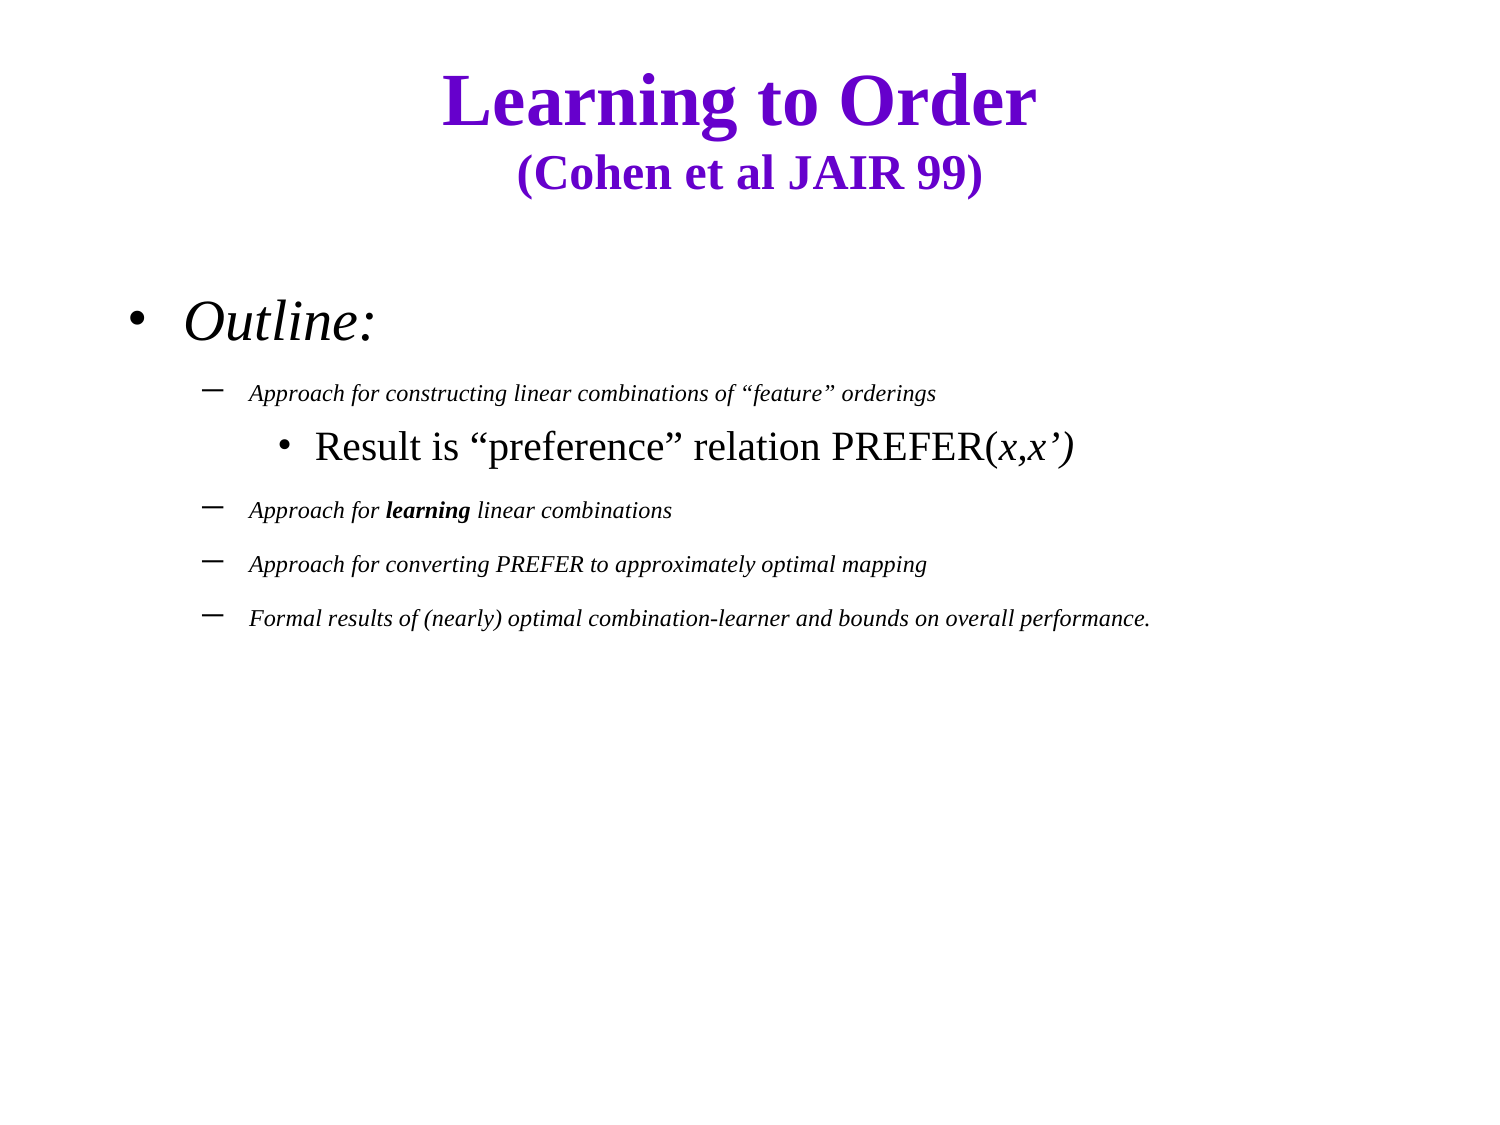

# Learning to Order (Cohen et al JAIR 99)
Outline:
Approach for constructing linear combinations of “feature” orderings
Result is “preference” relation PREFER(x,x’)
Approach for learning linear combinations
Approach for converting PREFER to approximately optimal mapping
Formal results of (nearly) optimal combination-learner and bounds on overall performance.